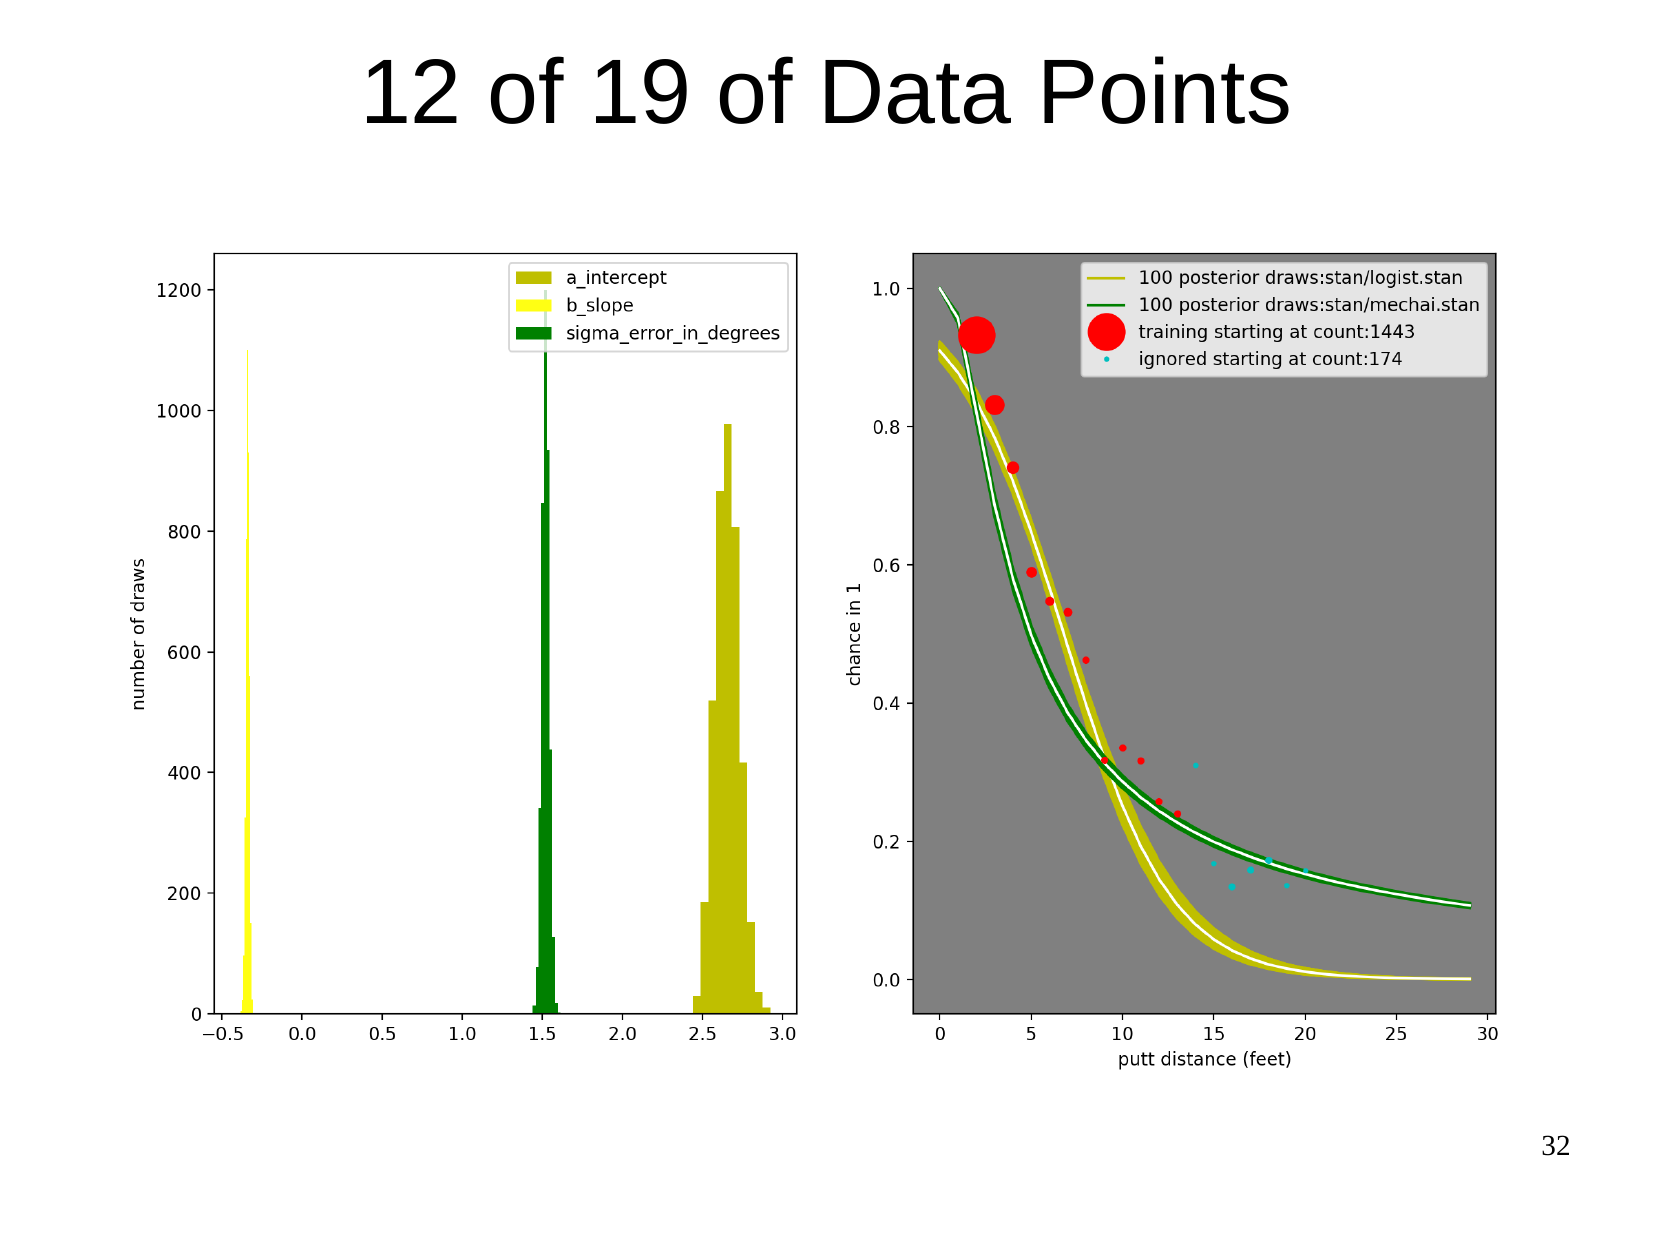

# 12 of 19 of Data Points
32